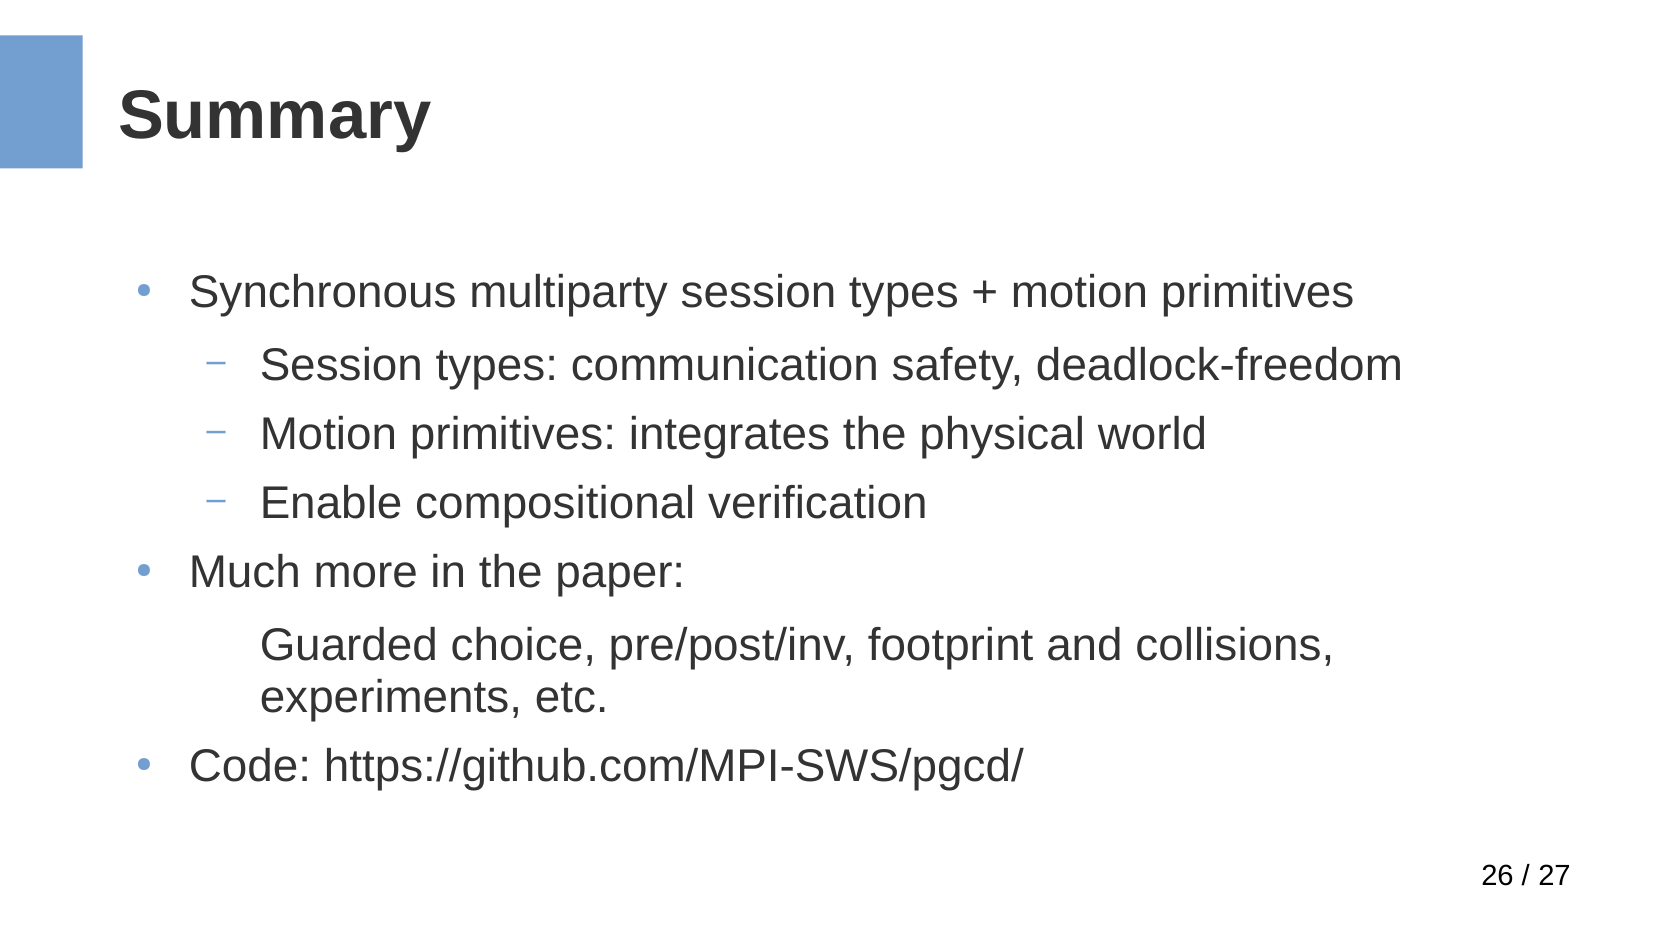

# Summary
Synchronous multiparty session types + motion primitives
Session types: communication safety, deadlock-freedom
Motion primitives: integrates the physical world
Enable compositional verification
Much more in the paper:
Guarded choice, pre/post/inv, footprint and collisions, experiments, etc.
Code: https://github.com/MPI-SWS/pgcd/
26